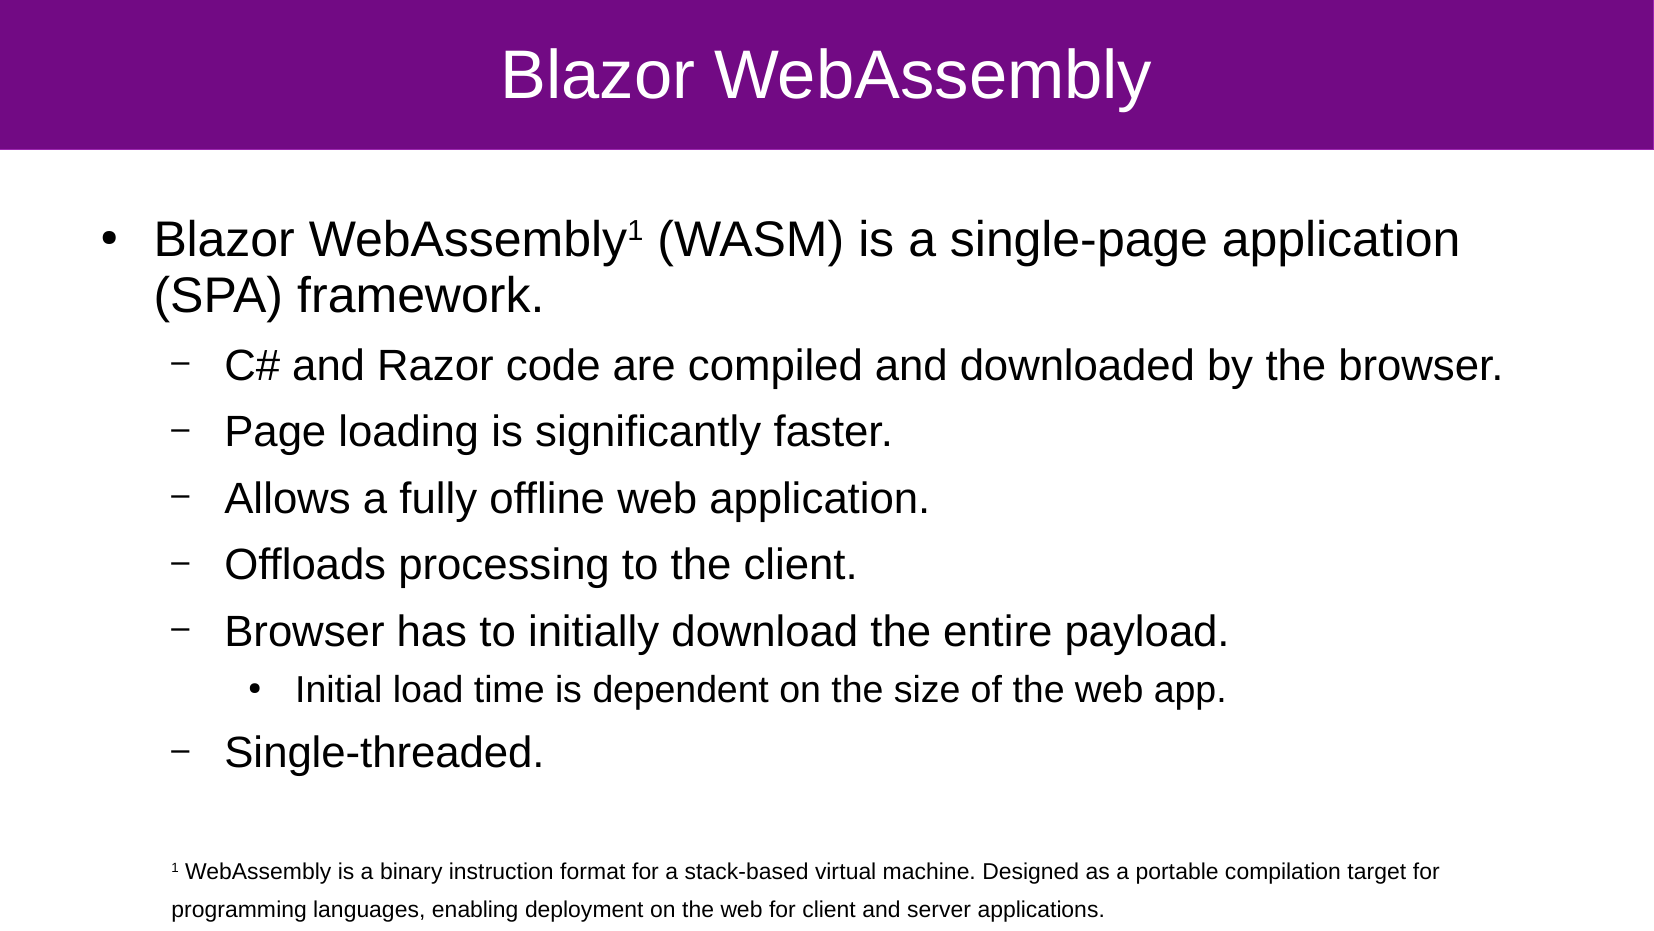

# Blazor WebAssembly
Blazor WebAssembly1 (WASM) is a single-page application (SPA) framework.
C# and Razor code are compiled and downloaded by the browser.
Page loading is significantly faster.
Allows a fully offline web application.
Offloads processing to the client.
Browser has to initially download the entire payload.
Initial load time is dependent on the size of the web app.
Single-threaded.
1 WebAssembly is a binary instruction format for a stack-based virtual machine. Designed as a portable compilation target for
programming languages, enabling deployment on the web for client and server applications.